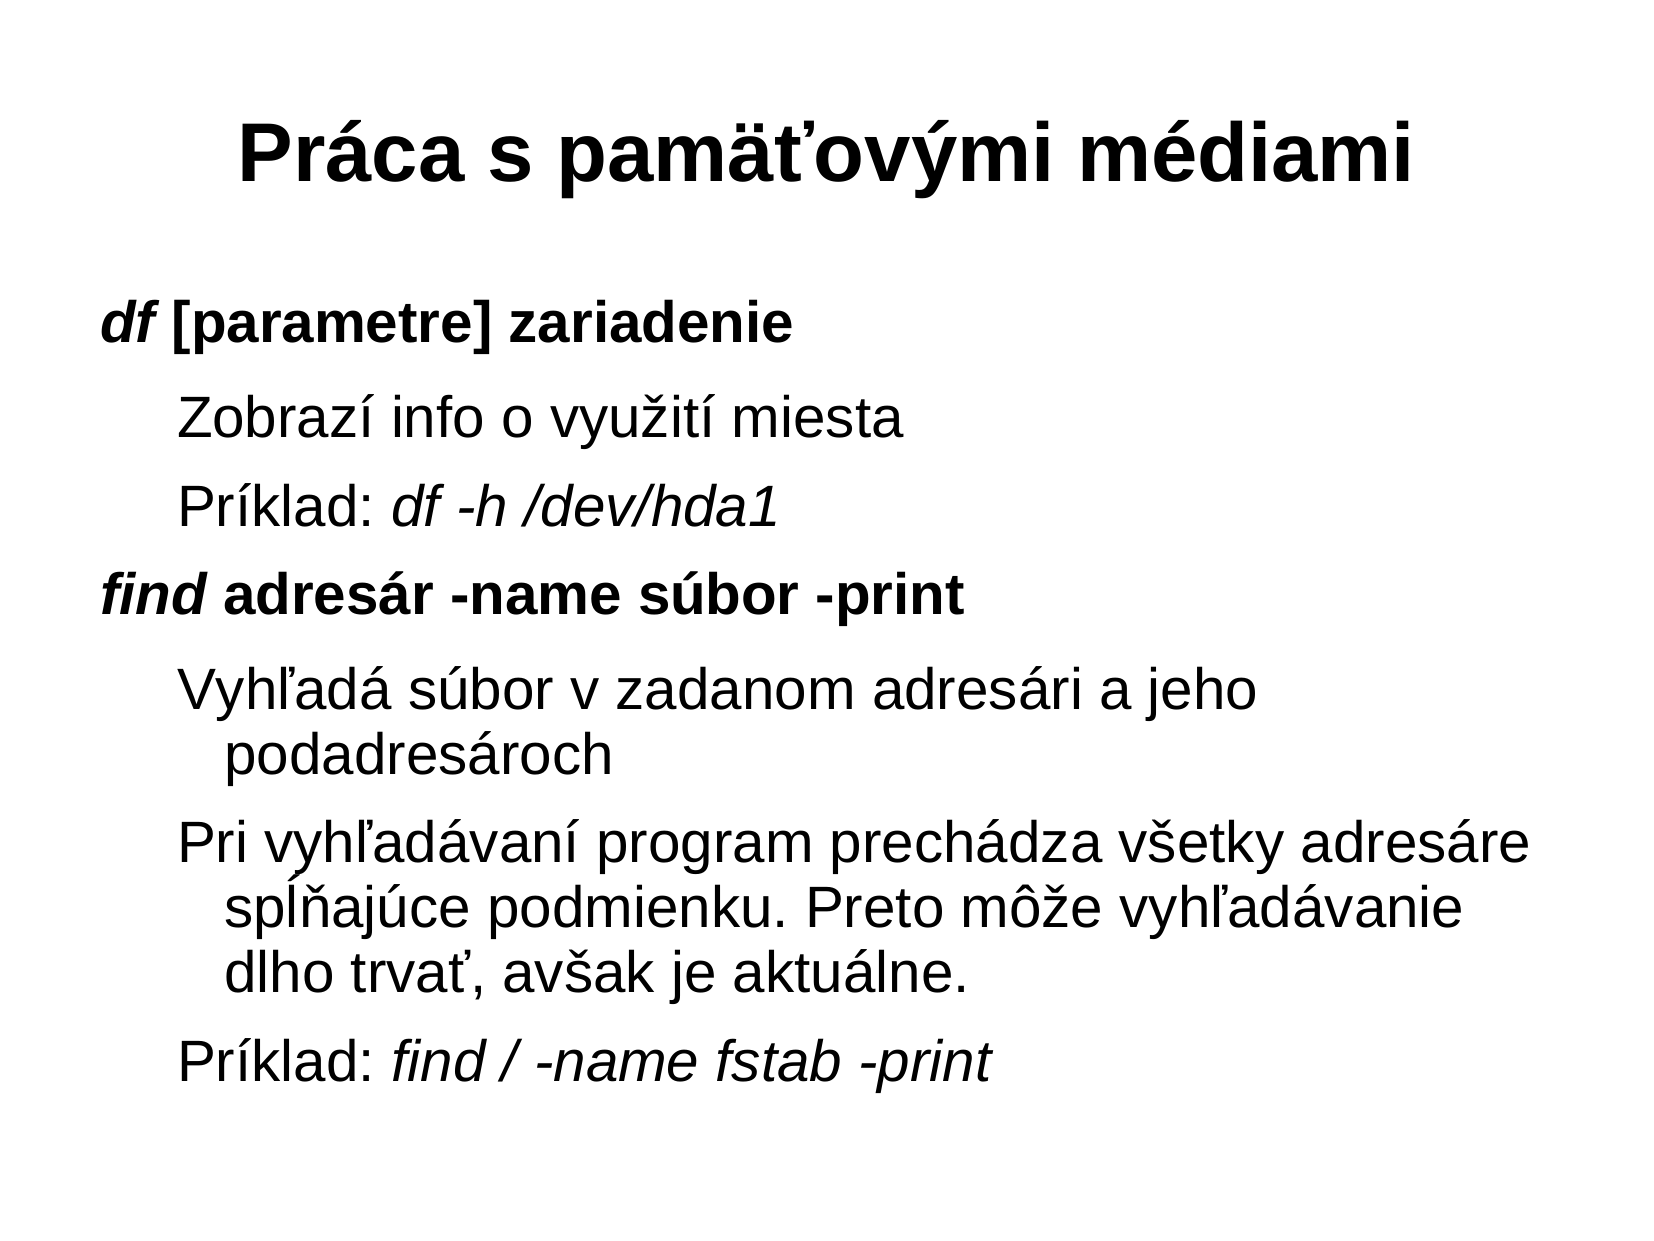

# Práca s pamäťovými médiami
df [parametre] zariadenie
Zobrazí info o využití miesta
Príklad: df -h /dev/hda1
find adresár -name súbor -print
Vyhľadá súbor v zadanom adresári a jeho podadresároch
Pri vyhľadávaní program prechádza všetky adresáre spĺňajúce podmienku. Preto môže vyhľadávanie dlho trvať, avšak je aktuálne.
Príklad: find / -name fstab -print